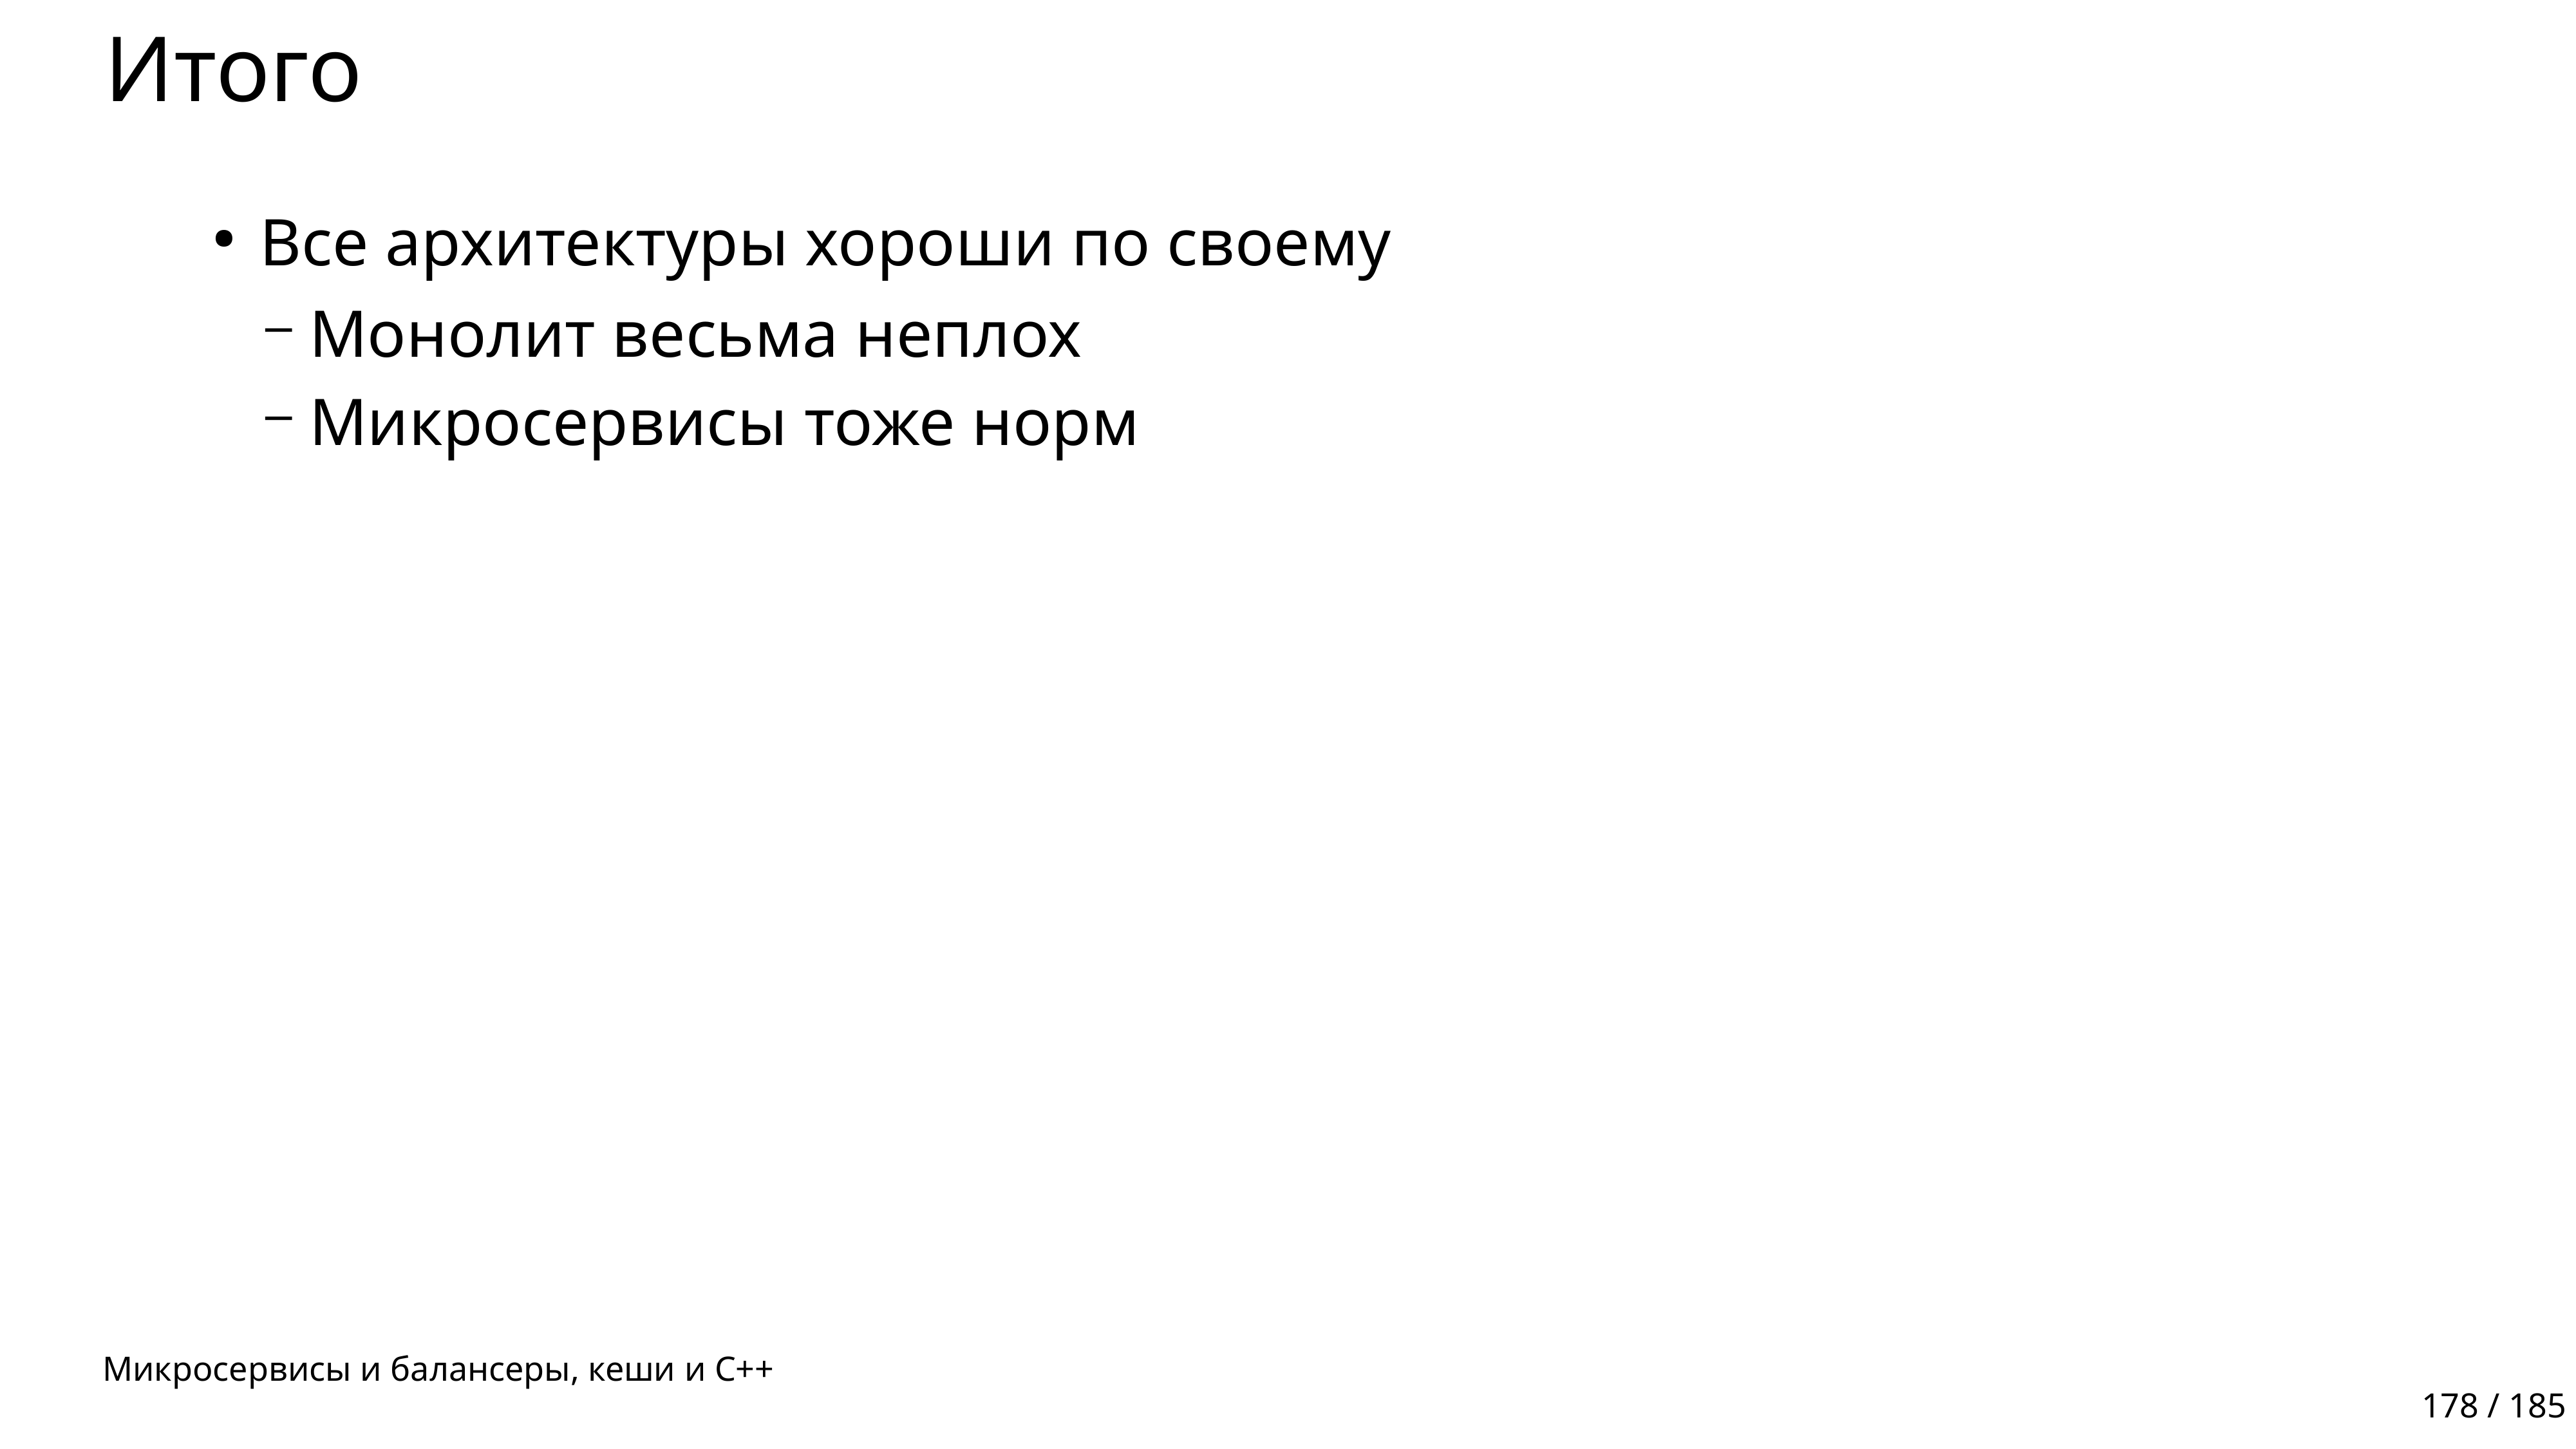

Итого
# Все архитектуры хороши по своему
 Монолит весьма неплох
 Микросервисы тоже норм
Микросервисы и балансеры, кеши и C++